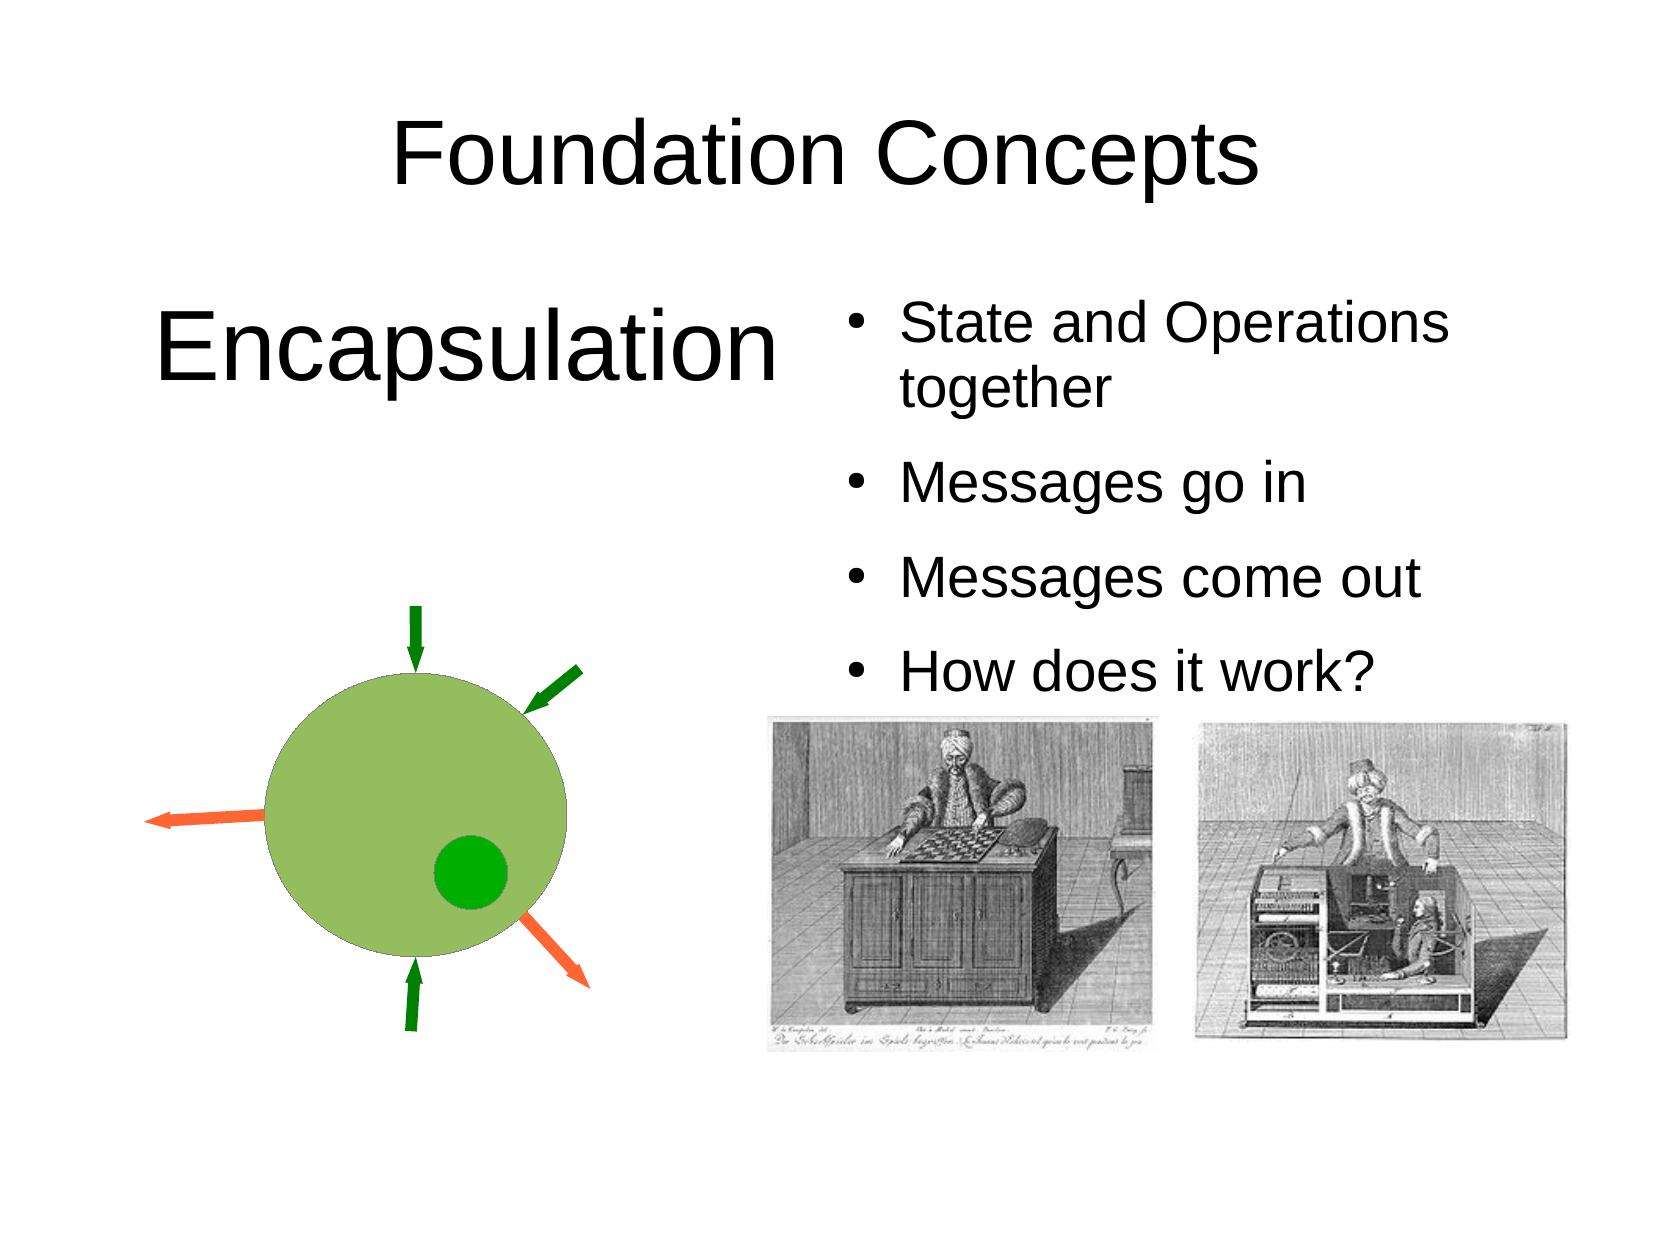

# Foundation Concepts
Encapsulation
State and Operations together
Messages go in
Messages come out
How does it work?